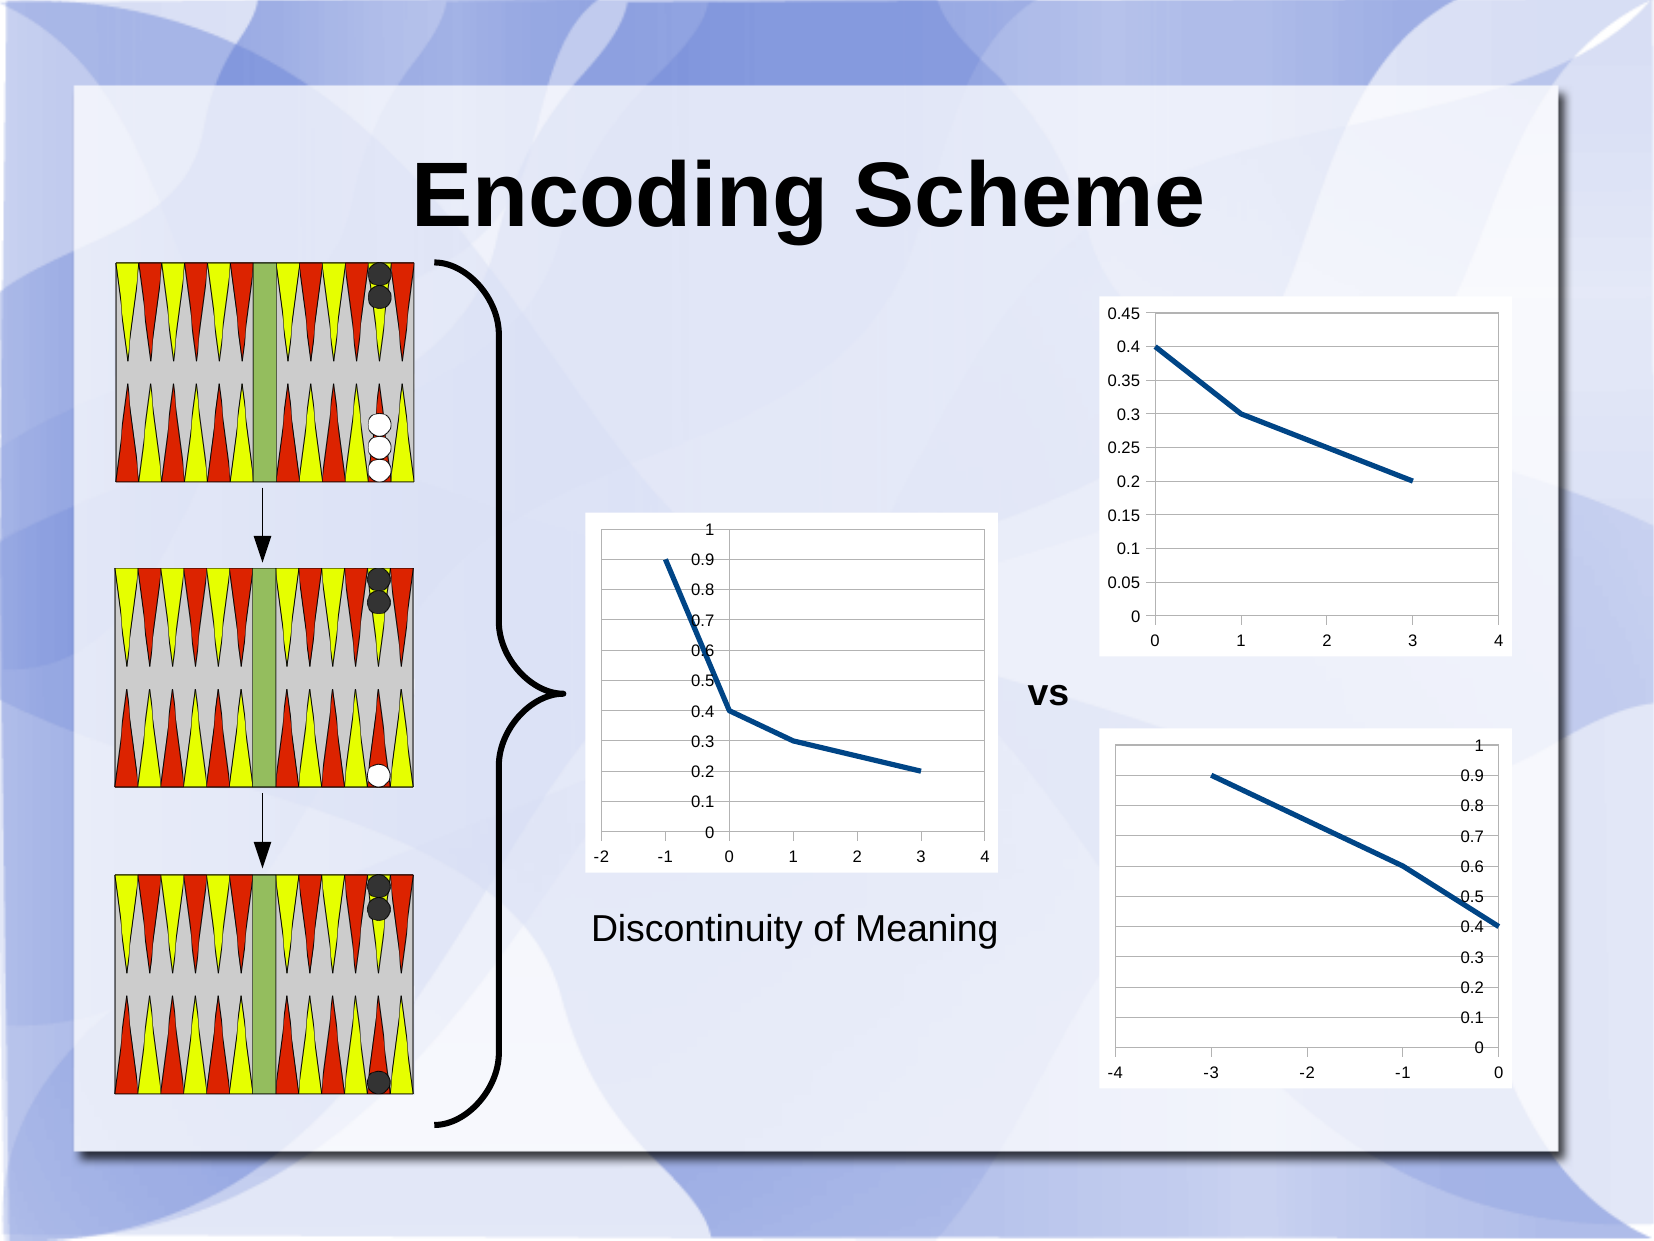

# Encoding Scheme
### Chart
| Category | Column E |
|---|---|
### Chart
| Category | Column E |
|---|---|
vs
### Chart
| Category | Column E |
|---|---|
Discontinuity of Meaning